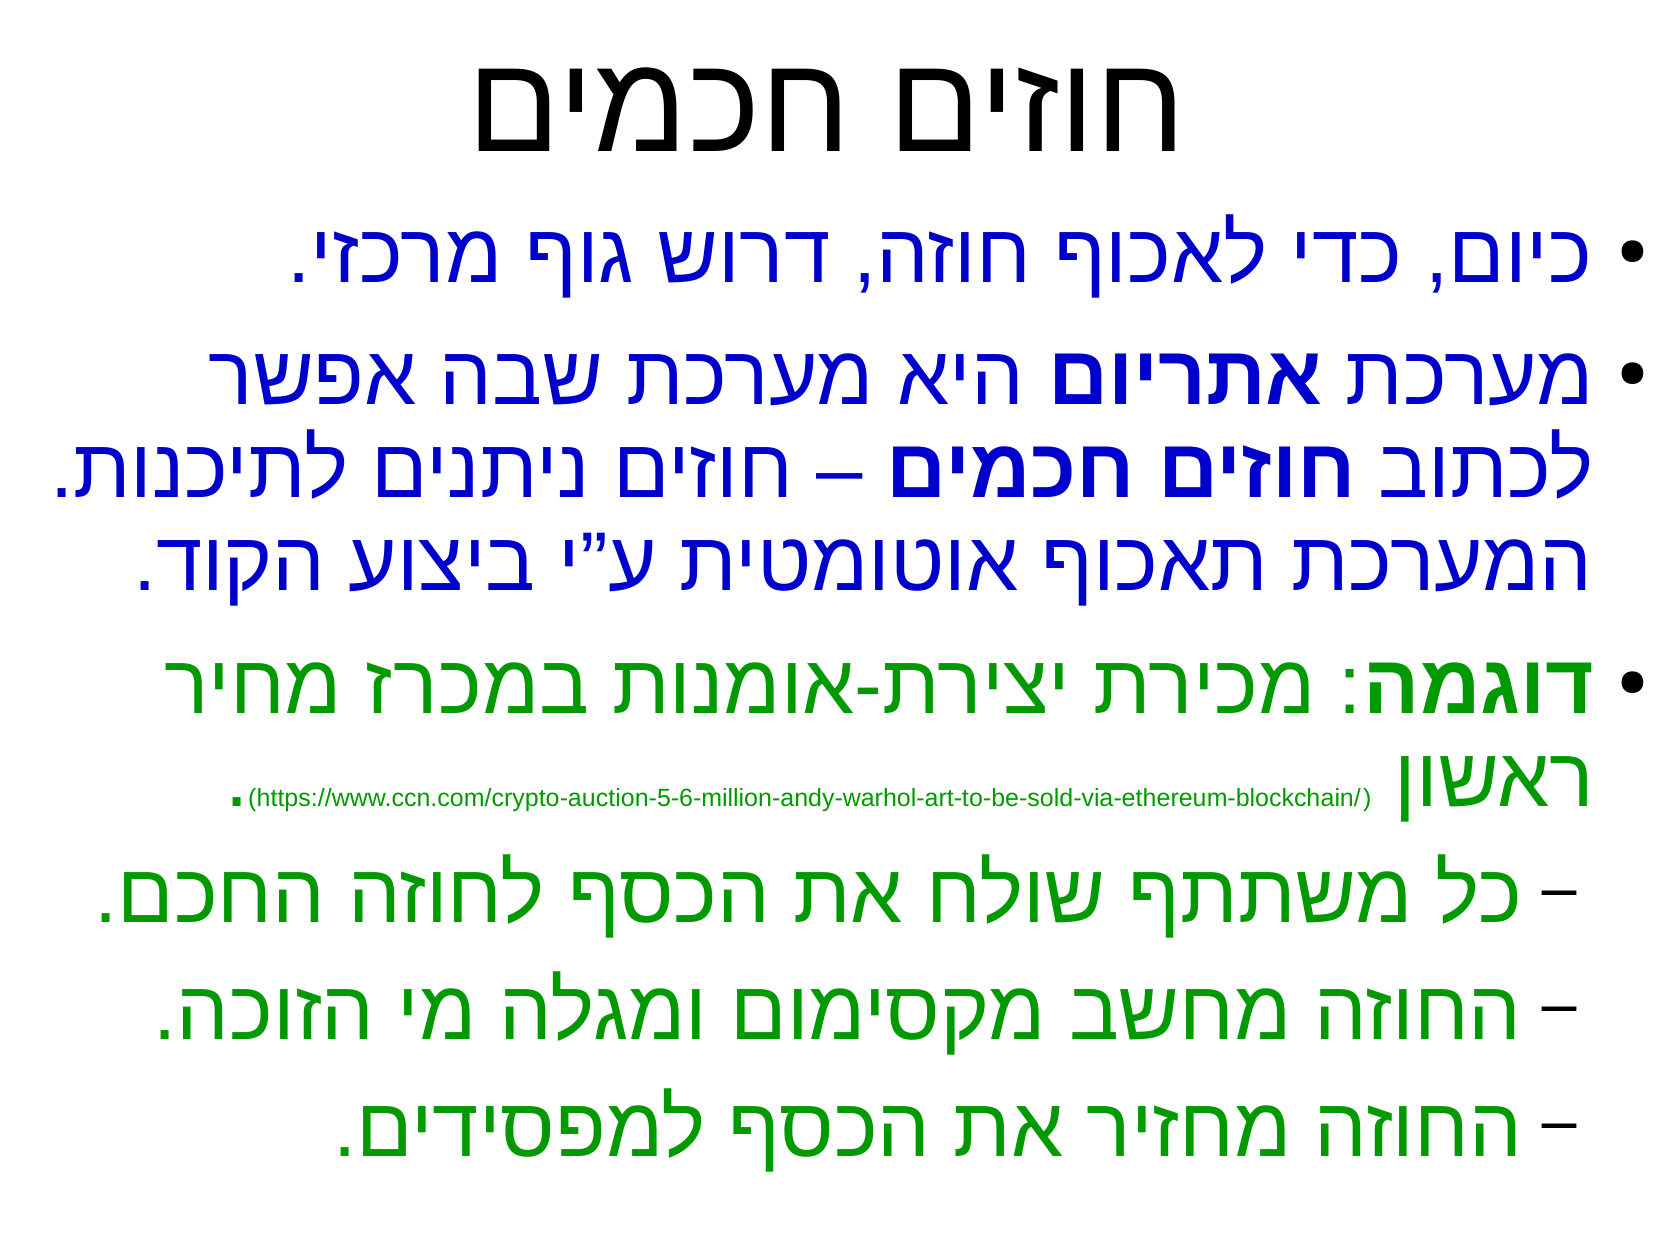

# חוזים חכמים
כיום, כדי לאכוף חוזה, דרוש גוף מרכזי.
מערכת אתריום היא מערכת שבה אפשר לכתוב חוזים חכמים – חוזים ניתנים לתיכנות. המערכת תאכוף אוטומטית ע”י ביצוע הקוד.
דוגמה: מכירת יצירת-אומנות במכרז מחיר ראשון (https://www.ccn.com/crypto-auction-5-6-million-andy-warhol-art-to-be-sold-via-ethereum-blockchain/).
כל משתתף שולח את הכסף לחוזה החכם.
החוזה מחשב מקסימום ומגלה מי הזוכה.
החוזה מחזיר את הכסף למפסידים.